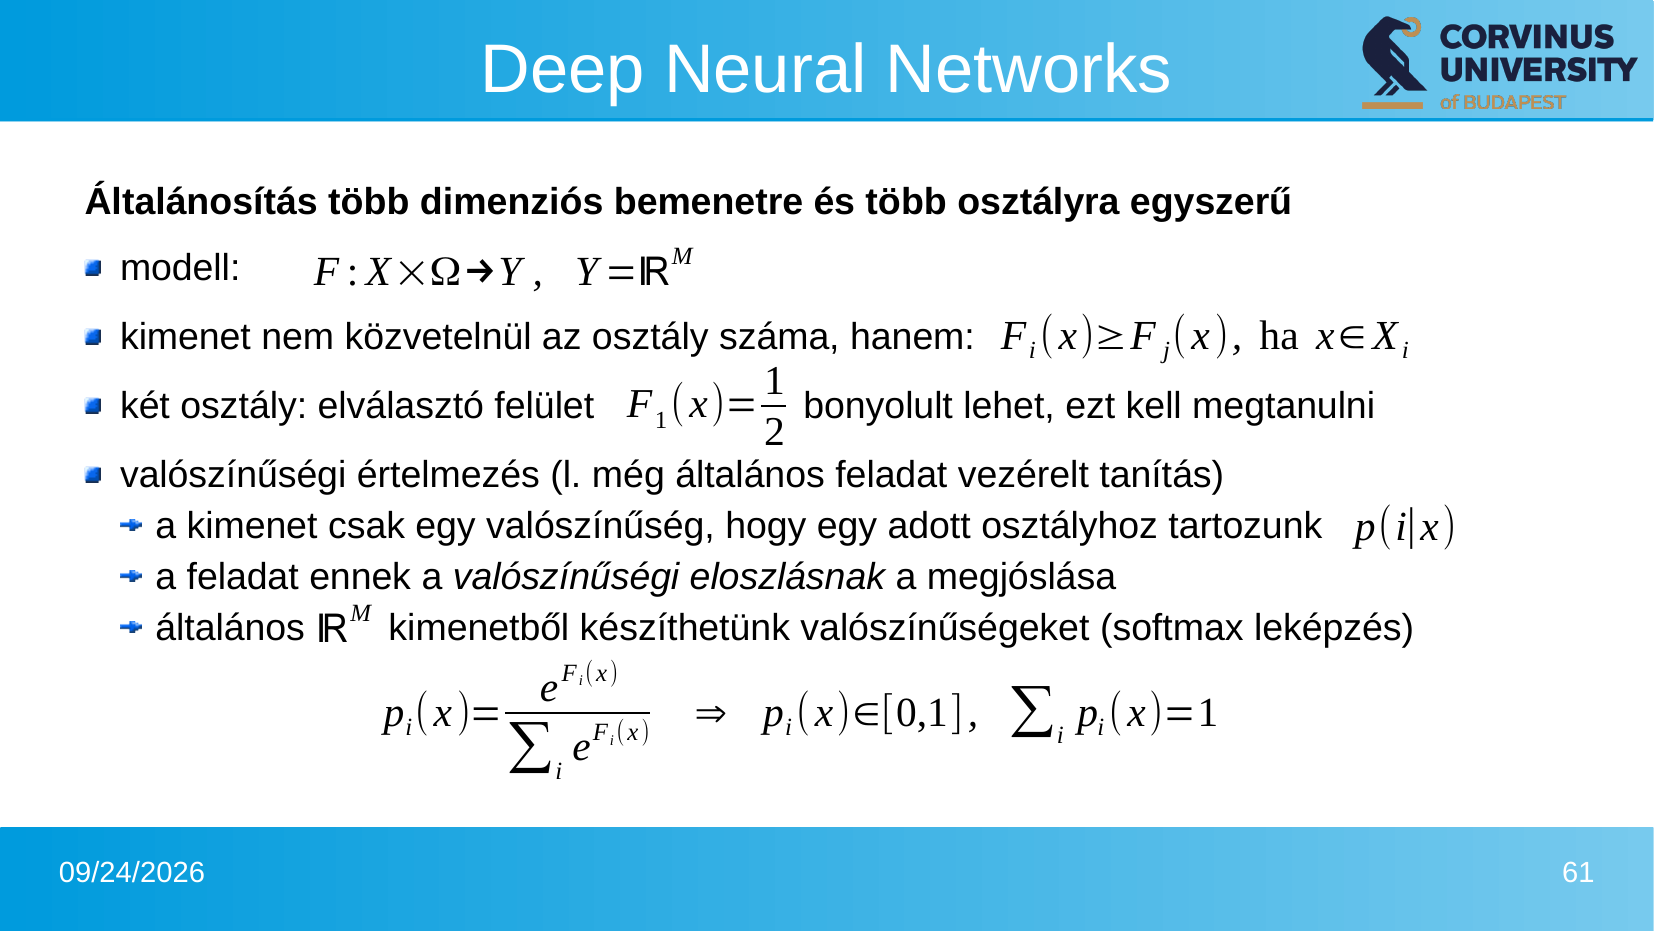

# Deep Neural Networks
Általánosítás több dimenziós bemenetre és több osztályra egyszerű
modell:
kimenet nem közvetelnül az osztály száma, hanem:
két osztály: elválasztó felület bonyolult lehet, ezt kell megtanulni
valószínűségi értelmezés (l. még általános feladat vezérelt tanítás)
a kimenet csak egy valószínűség, hogy egy adott osztályhoz tartozunk
a feladat ennek a valószínűségi eloszlásnak a megjóslása
általános kimenetből készíthetünk valószínűségeket (softmax leképzés)
61